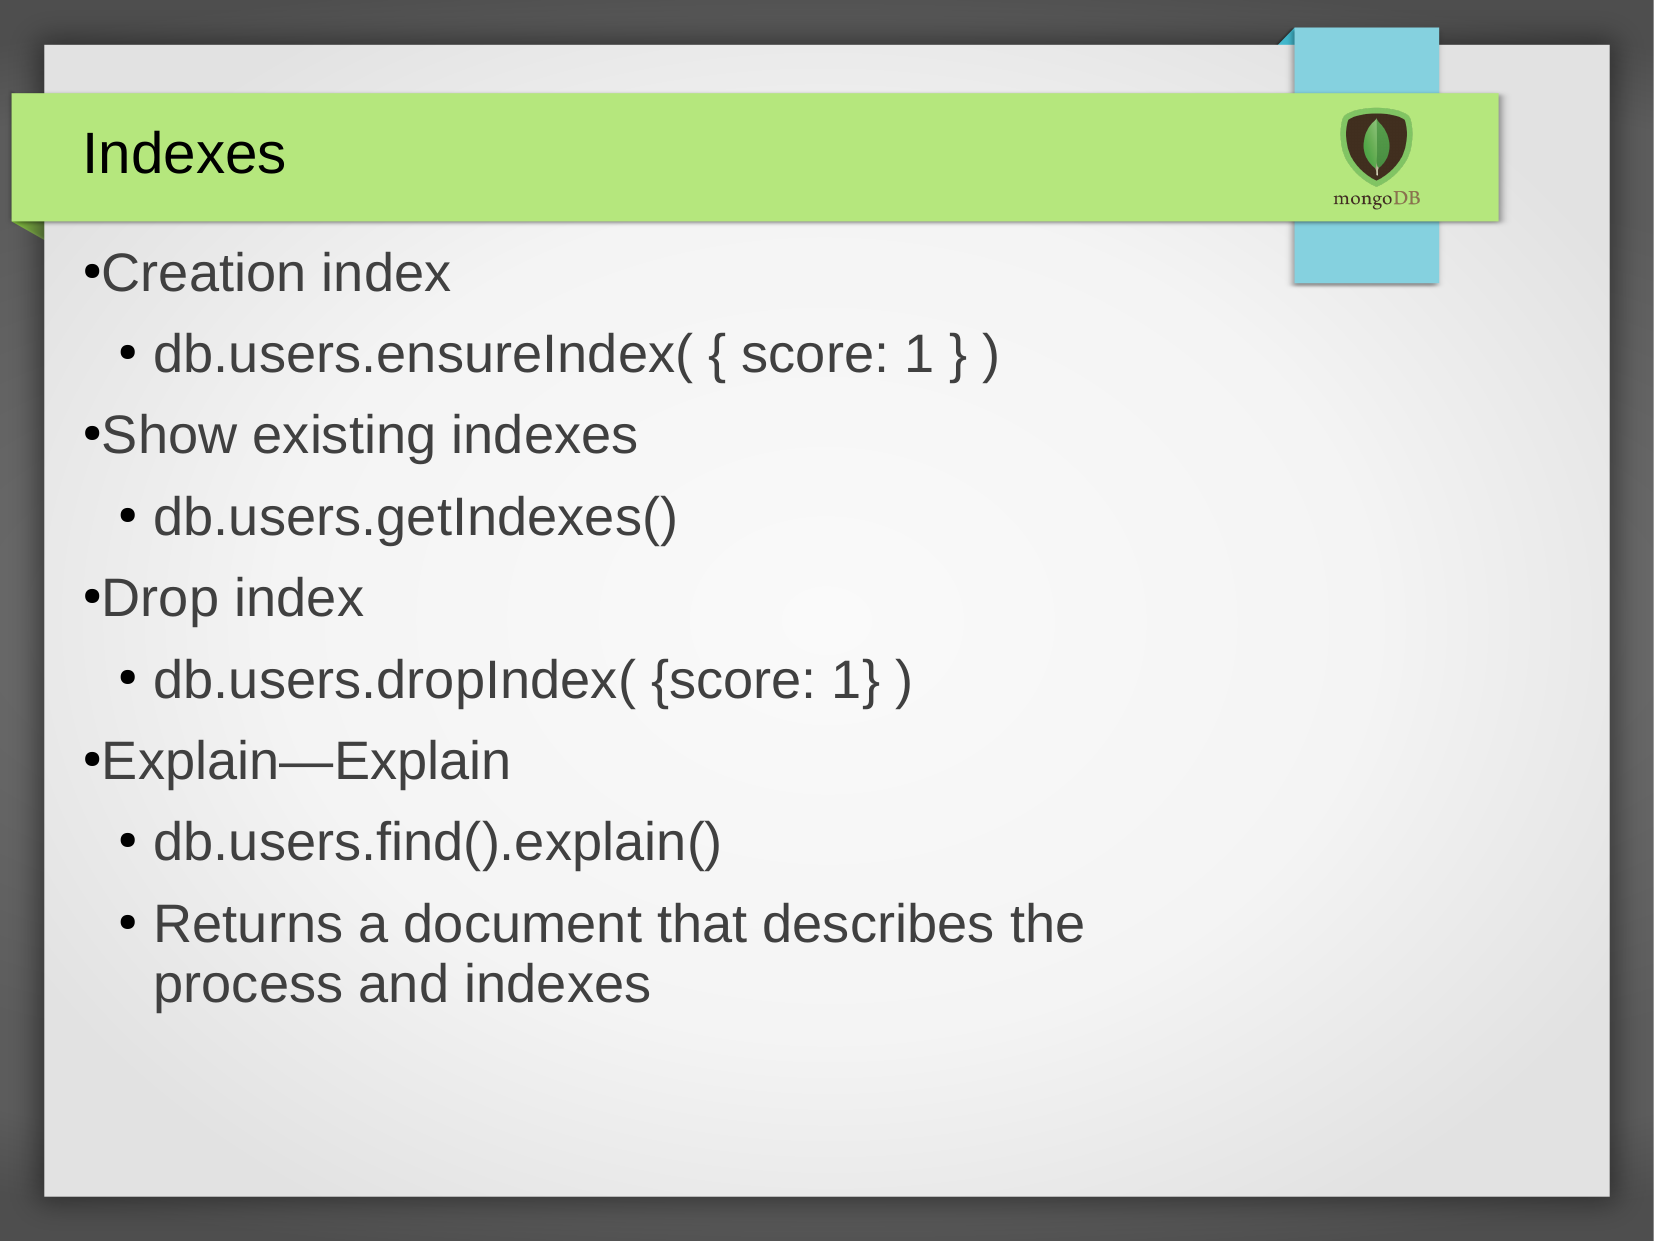

# Indexes
Creation index
db.users.ensureIndex( { score: 1 } )
Show existing indexes
db.users.getIndexes()
Drop index
db.users.dropIndex( {score: 1} )
Explain—Explain
db.users.find().explain()
Returns a document that describes the process and indexes